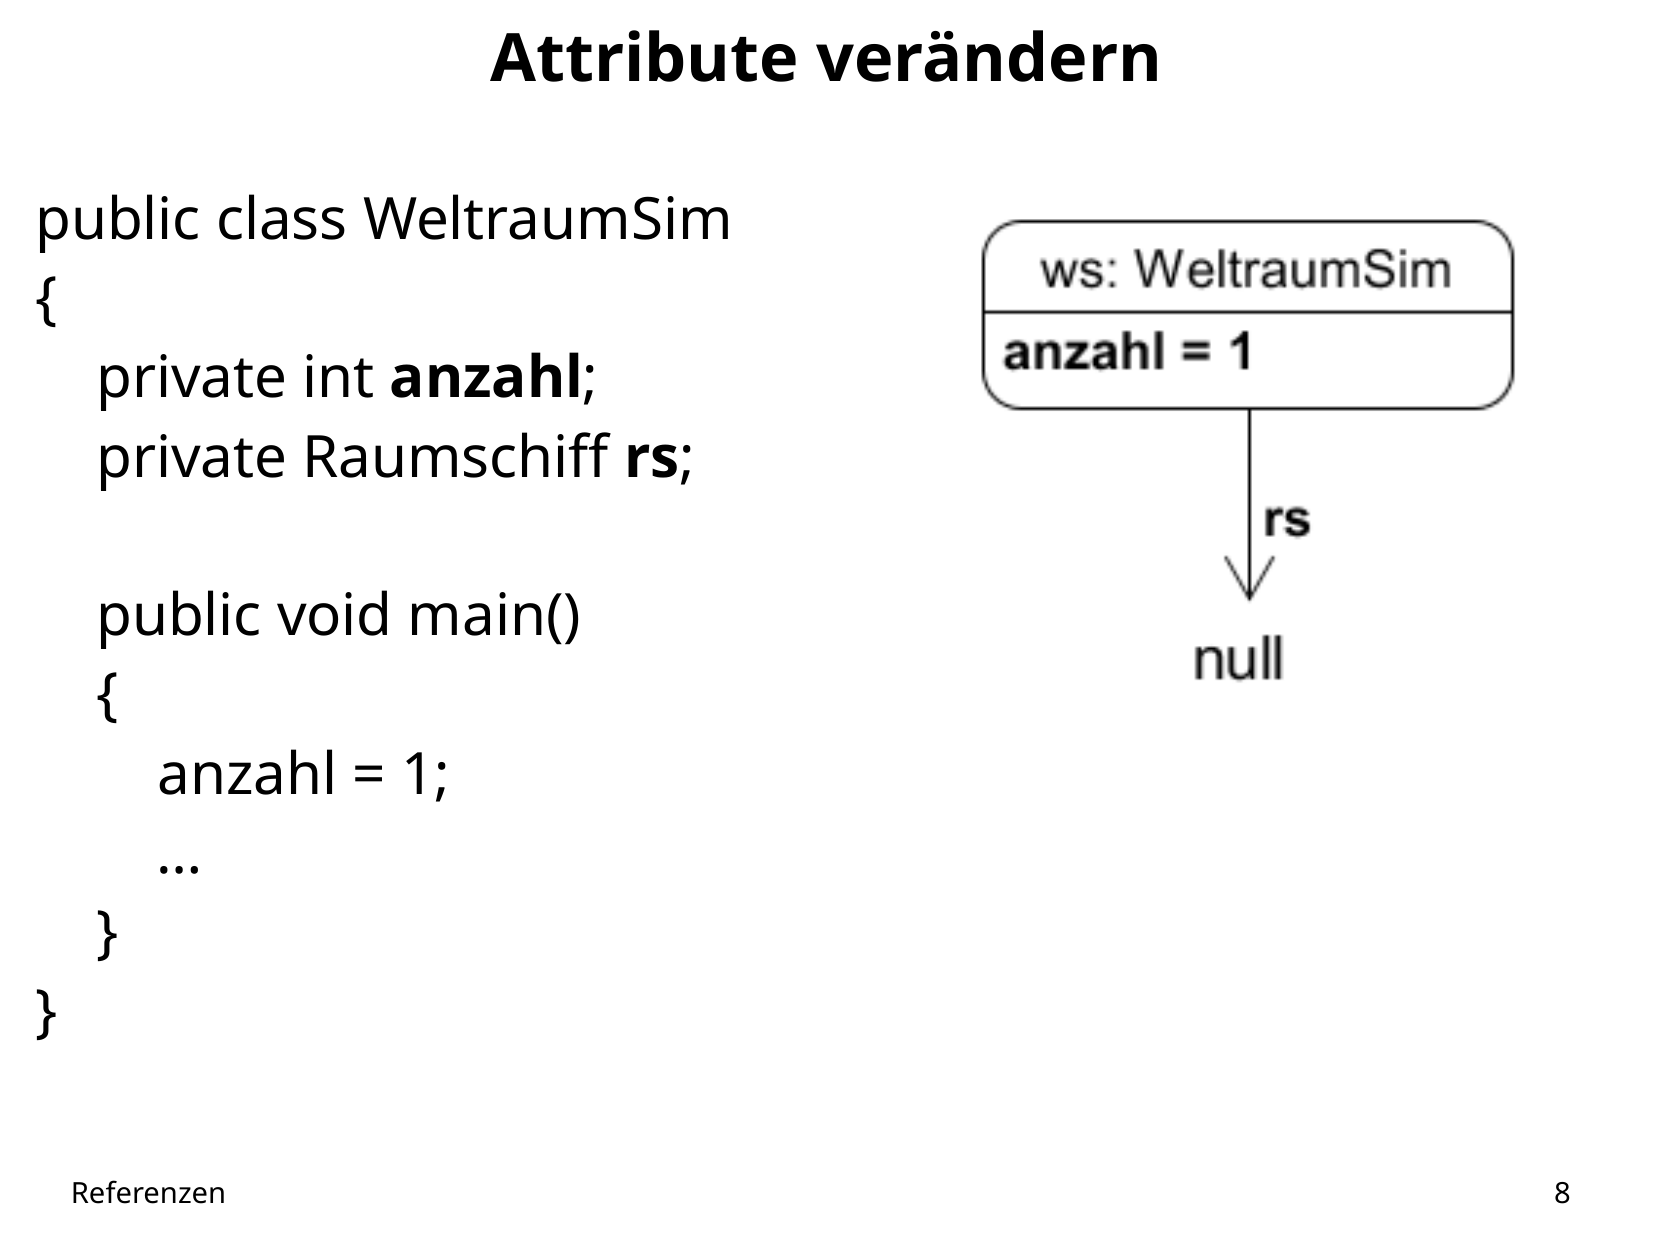

# Attribute verändern
public class WeltraumSim
{
 private int anzahl;
 private Raumschiff rs;
 public void main()
 {
 anzahl = 1;
 …
 }
}
Referenzen
8